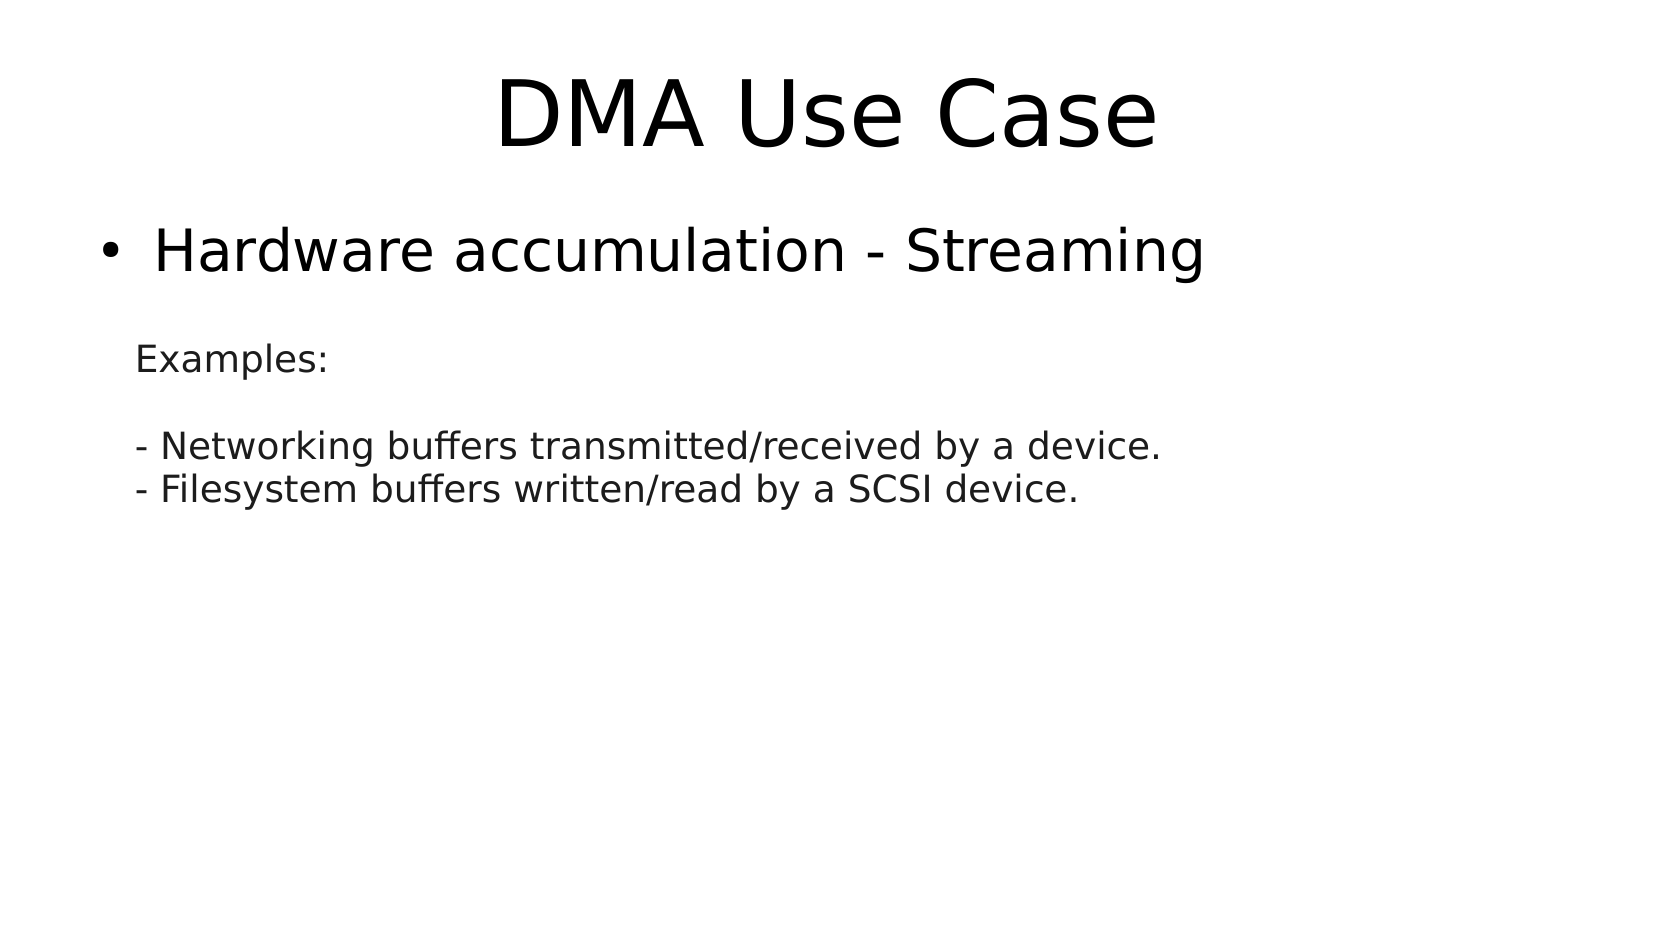

# DMA Use Case
Hardware accumulation - Streaming
Examples:
- Networking buffers transmitted/received by a device.
- Filesystem buffers written/read by a SCSI device.